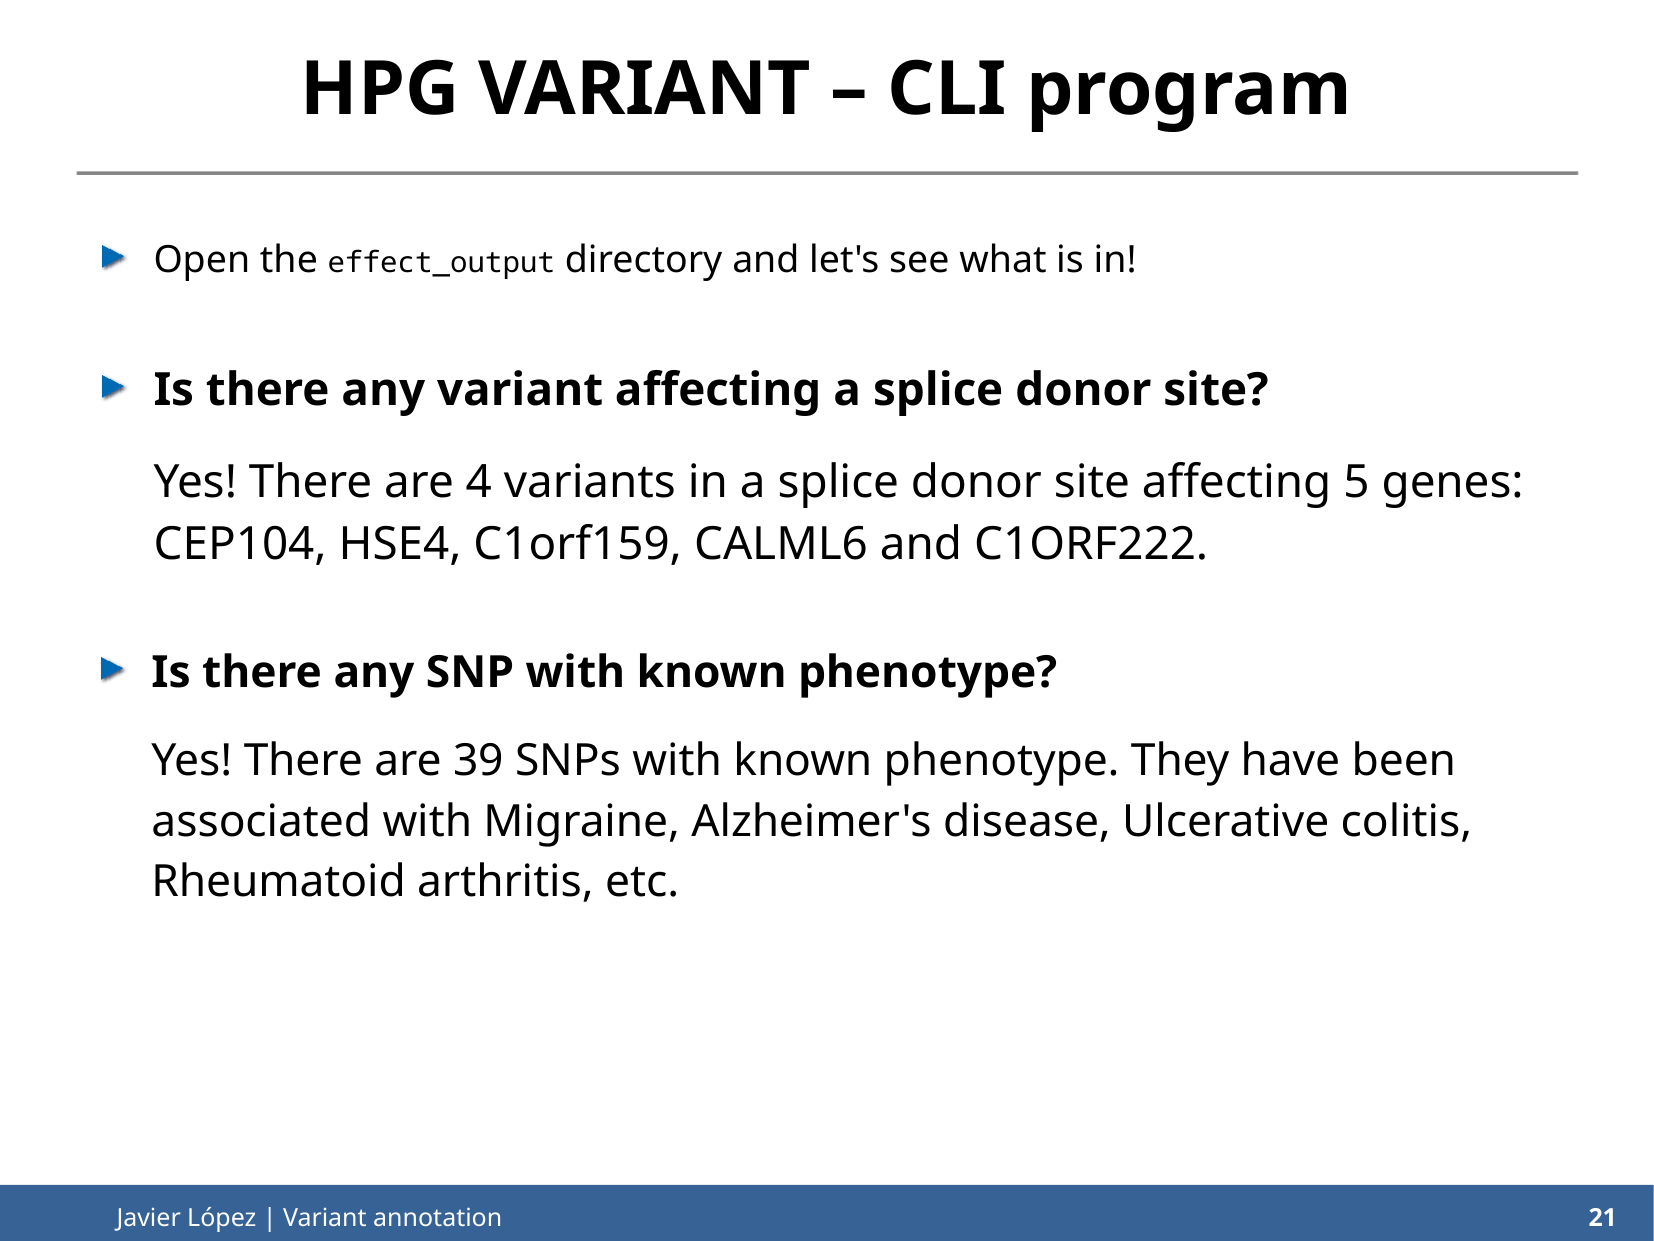

HPG VARIANT – CLI program
# Open the effect_output directory and let's see what is in!
Is there any variant affecting a splice donor site?
Yes! There are 4 variants in a splice donor site affecting 5 genes: CEP104, HSE4, C1orf159, CALML6 and C1ORF222.
Is there any SNP with known phenotype?
Yes! There are 39 SNPs with known phenotype. They have been associated with Migraine, Alzheimer's disease, Ulcerative colitis, Rheumatoid arthritis, etc.
Javier López | Variant annotation
21